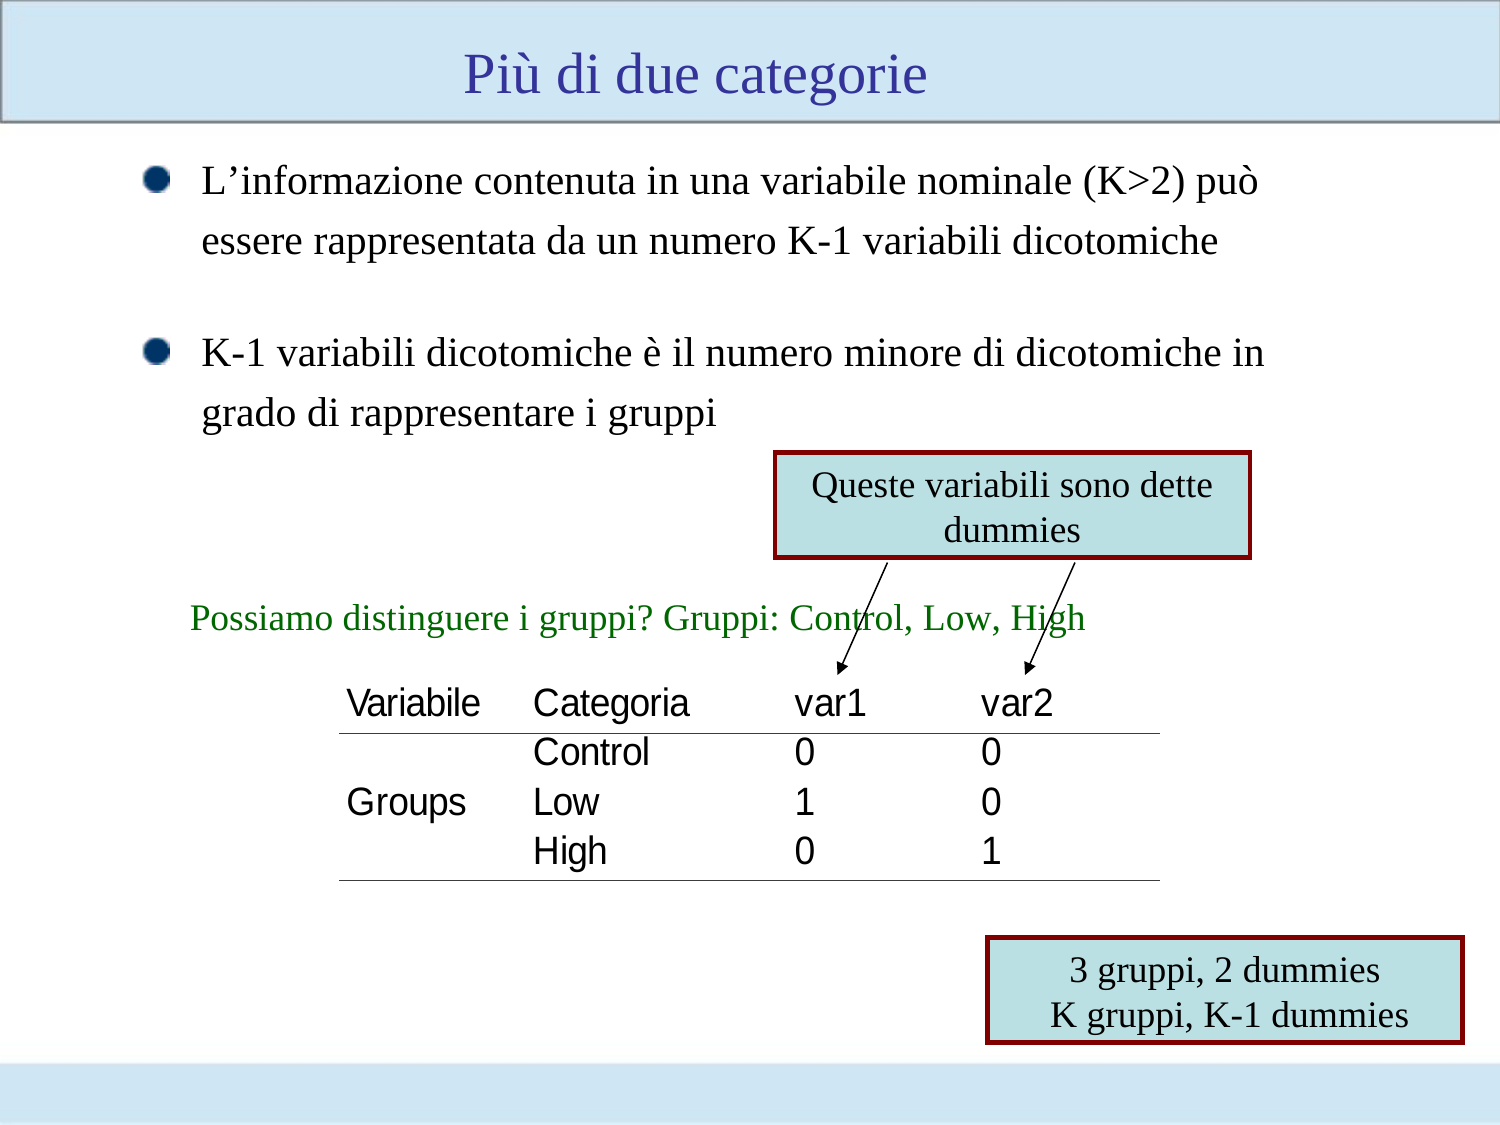

# Più di due categorie
L’informazione contenuta in una variabile nominale (K>2) può essere rappresentata da un numero K-1 variabili dicotomiche
K-1 variabili dicotomiche è il numero minore di dicotomiche in grado di rappresentare i gruppi
Queste variabili sono dette dummies
Possiamo distinguere i gruppi? Gruppi: Control, Low, High
3 gruppi, 2 dummies
 K gruppi, K-1 dummies